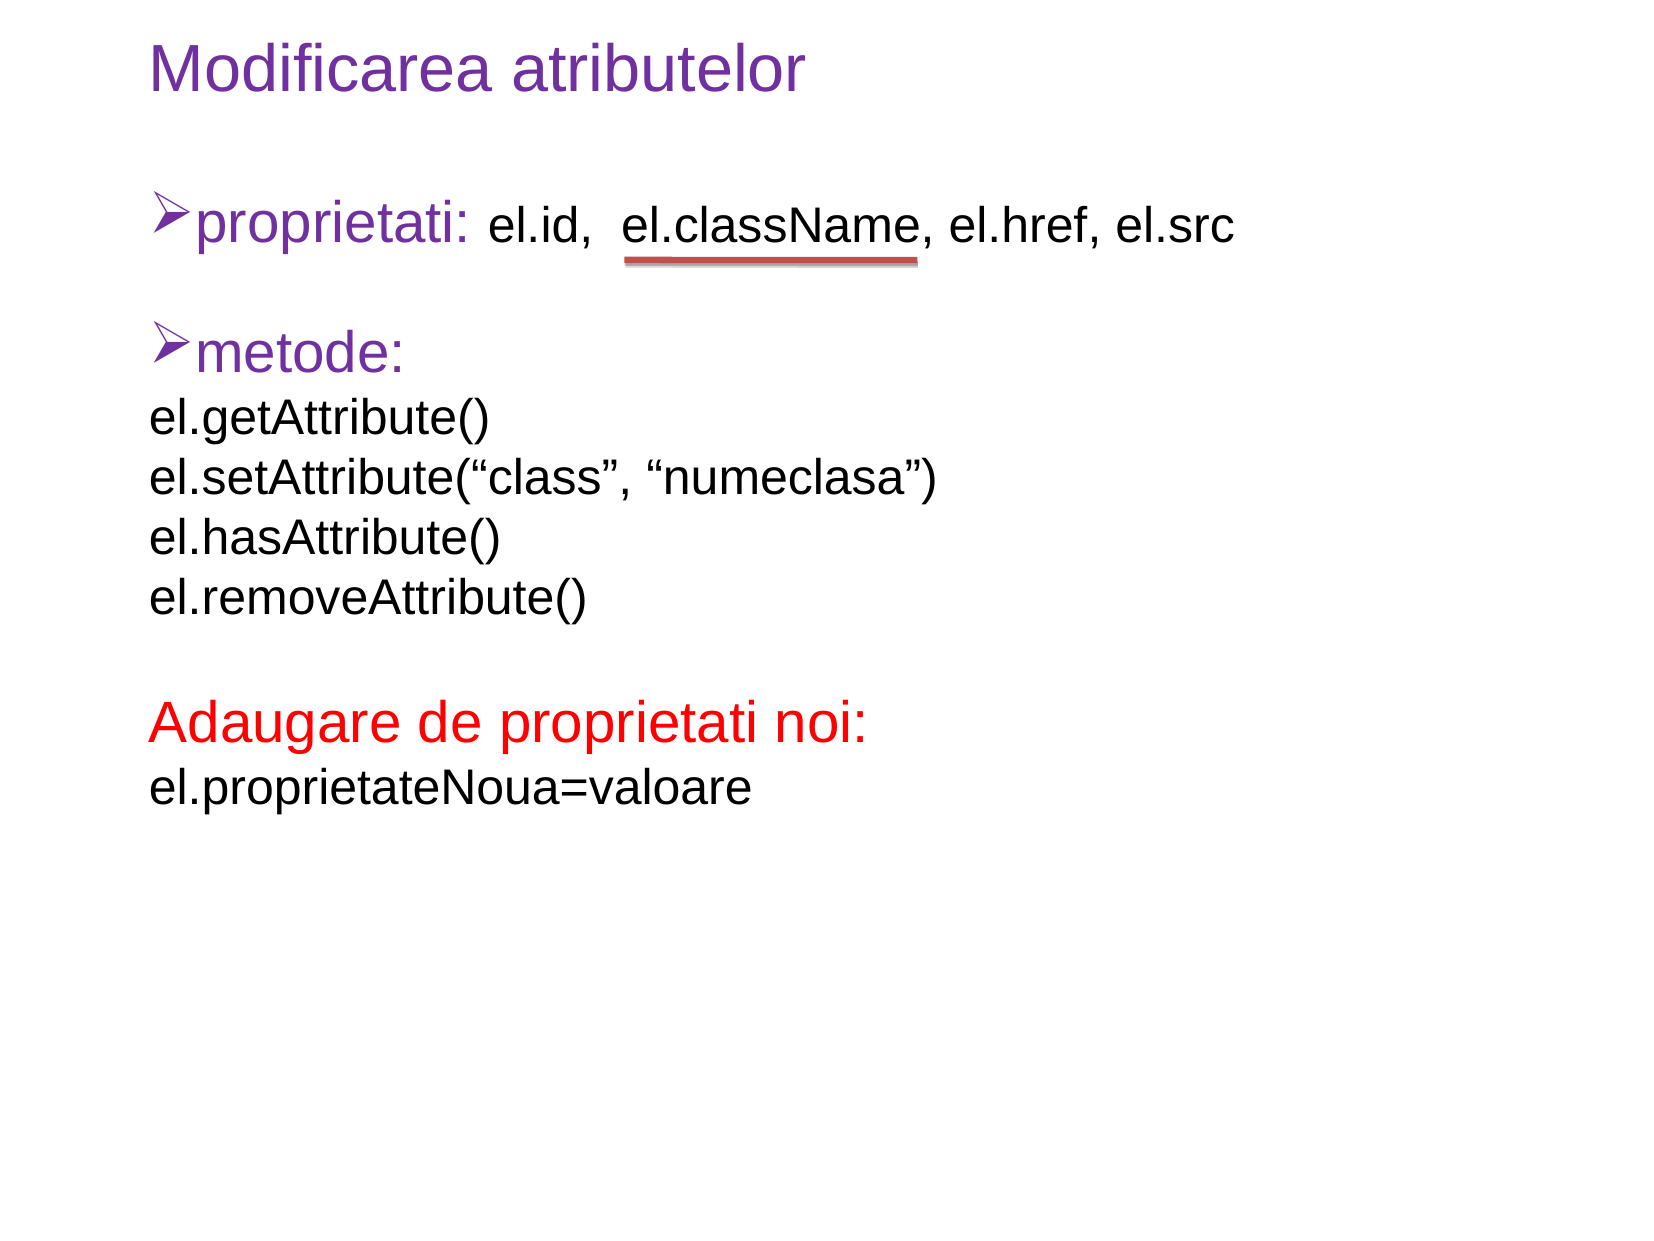

Modificarea atributelor
proprietati: el.id, el.className, el.href, el.src
metode:
el.getAttribute()
el.setAttribute(“class”, “numeclasa”)
el.hasAttribute()
el.removeAttribute()
Adaugare de proprietati noi:
el.proprietateNoua=valoare